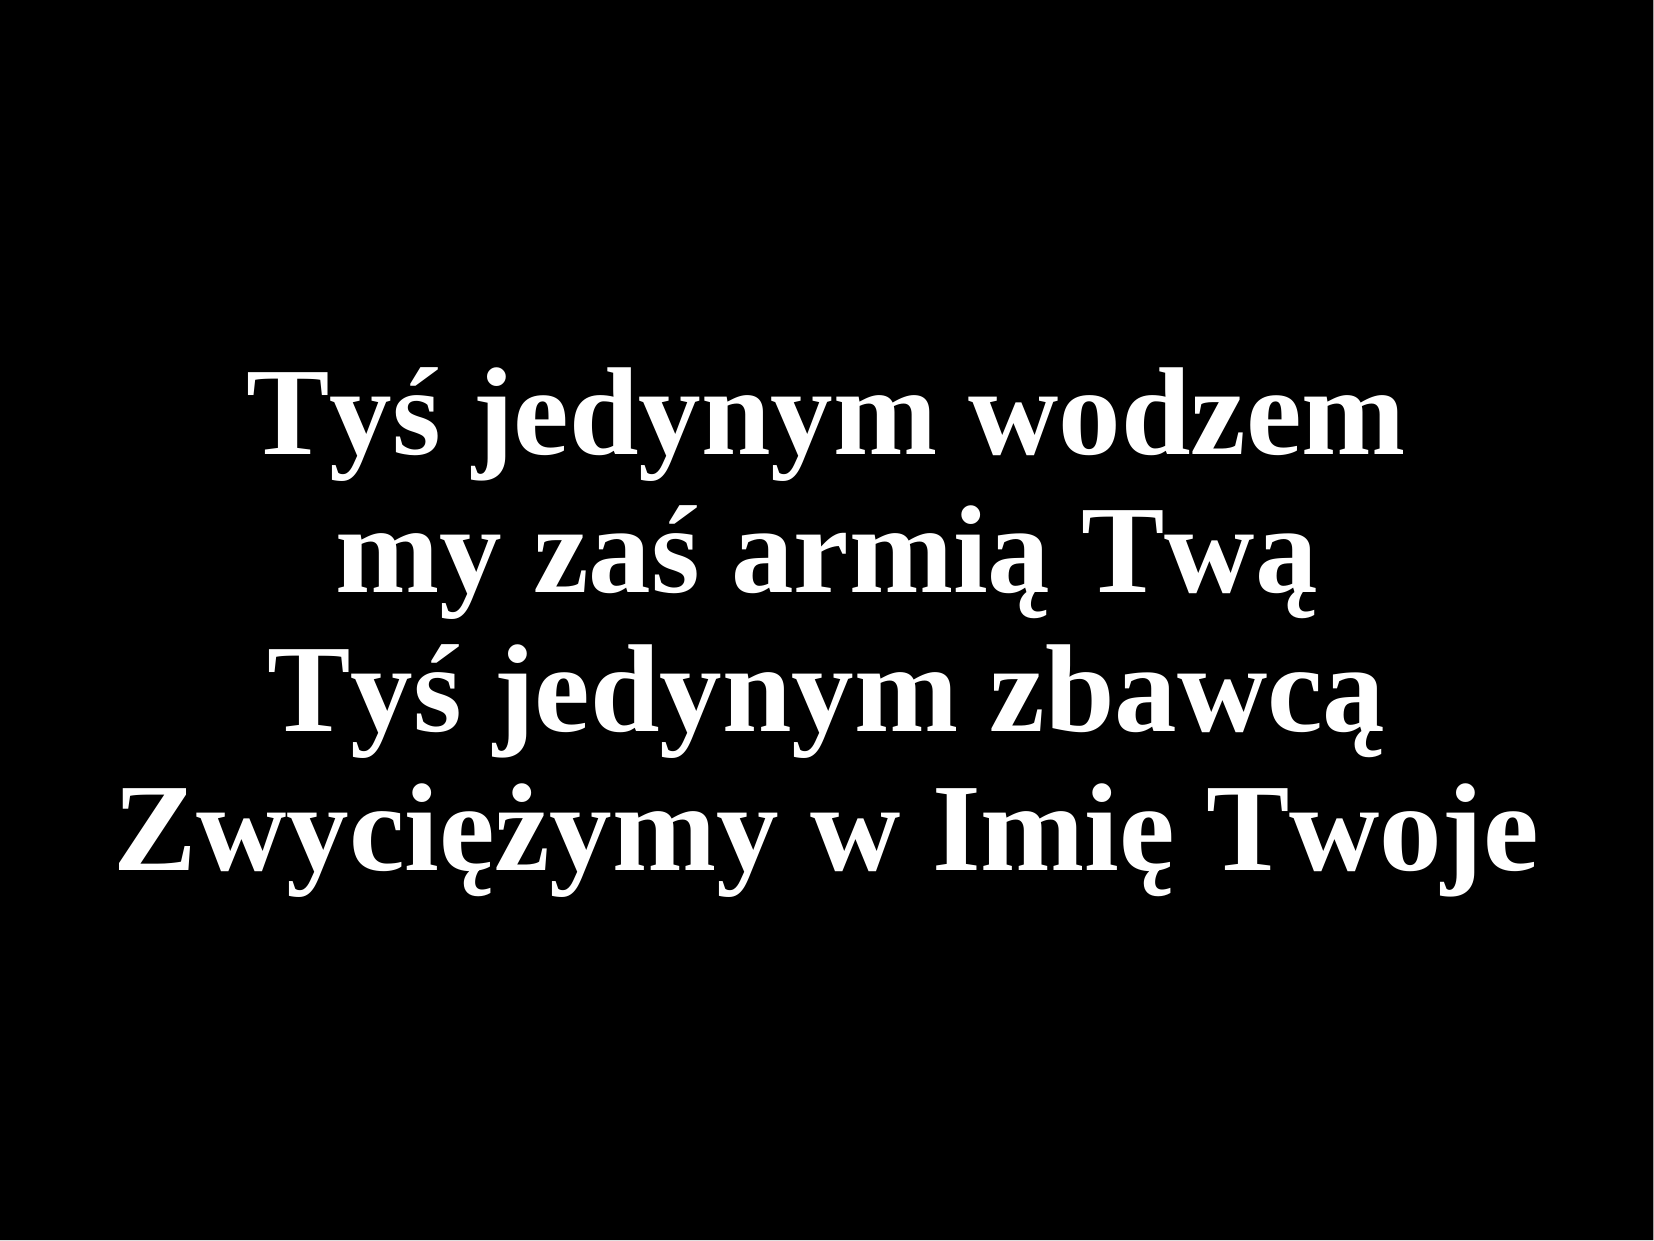

# Tyś jedynym wodzem my zaś armią Twą Tyś jedynym zbawcą Zwyciężymy w Imię Twoje